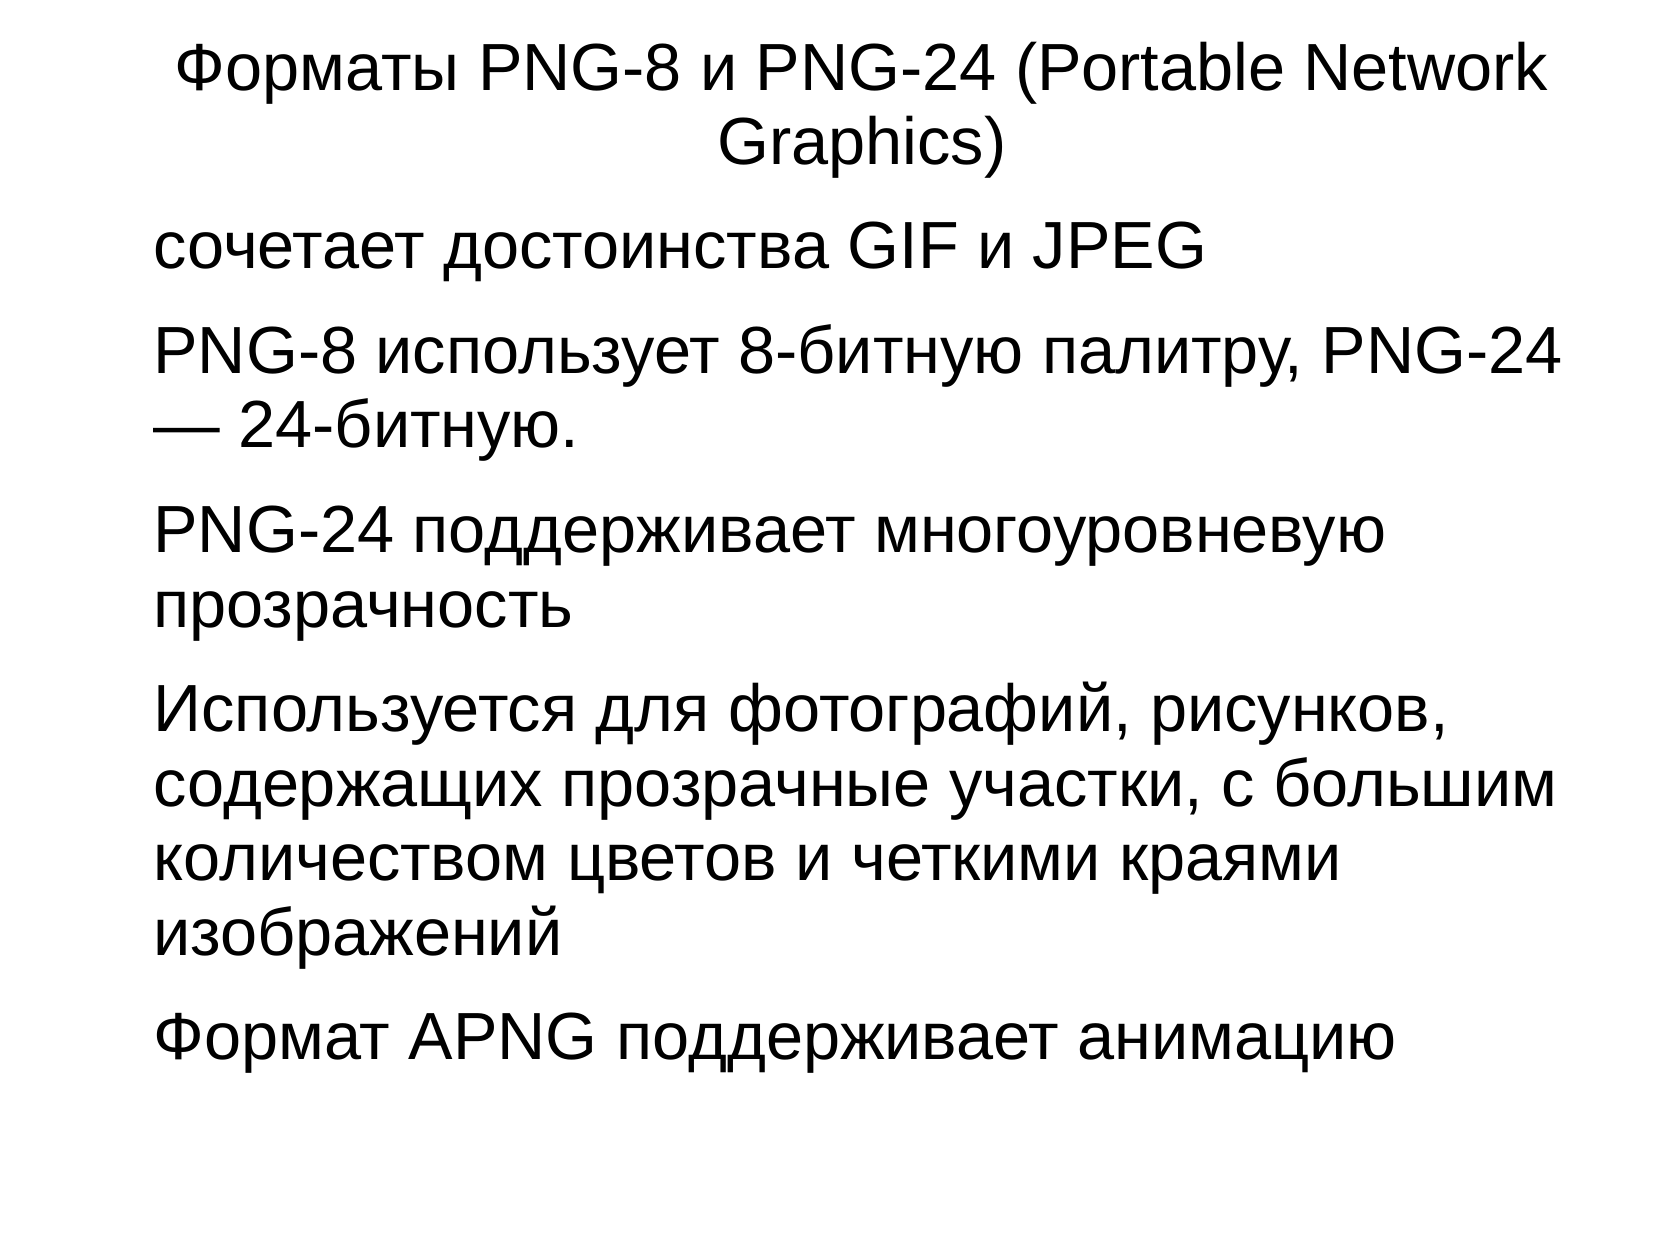

# Форматы PNG-8 и PNG-24 (Portable Network Graphics)
сочетает достоинства GIF и JPEG
PNG-8 использует 8-битную палитру, PNG-24 — 24-битную.
PNG-24 поддерживает многоуровневую прозрачность
Используется для фотографий, рисунков, содержащих прозрачные участки, с большим количеством цветов и четкими краями изображений
Формат APNG поддерживает анимацию